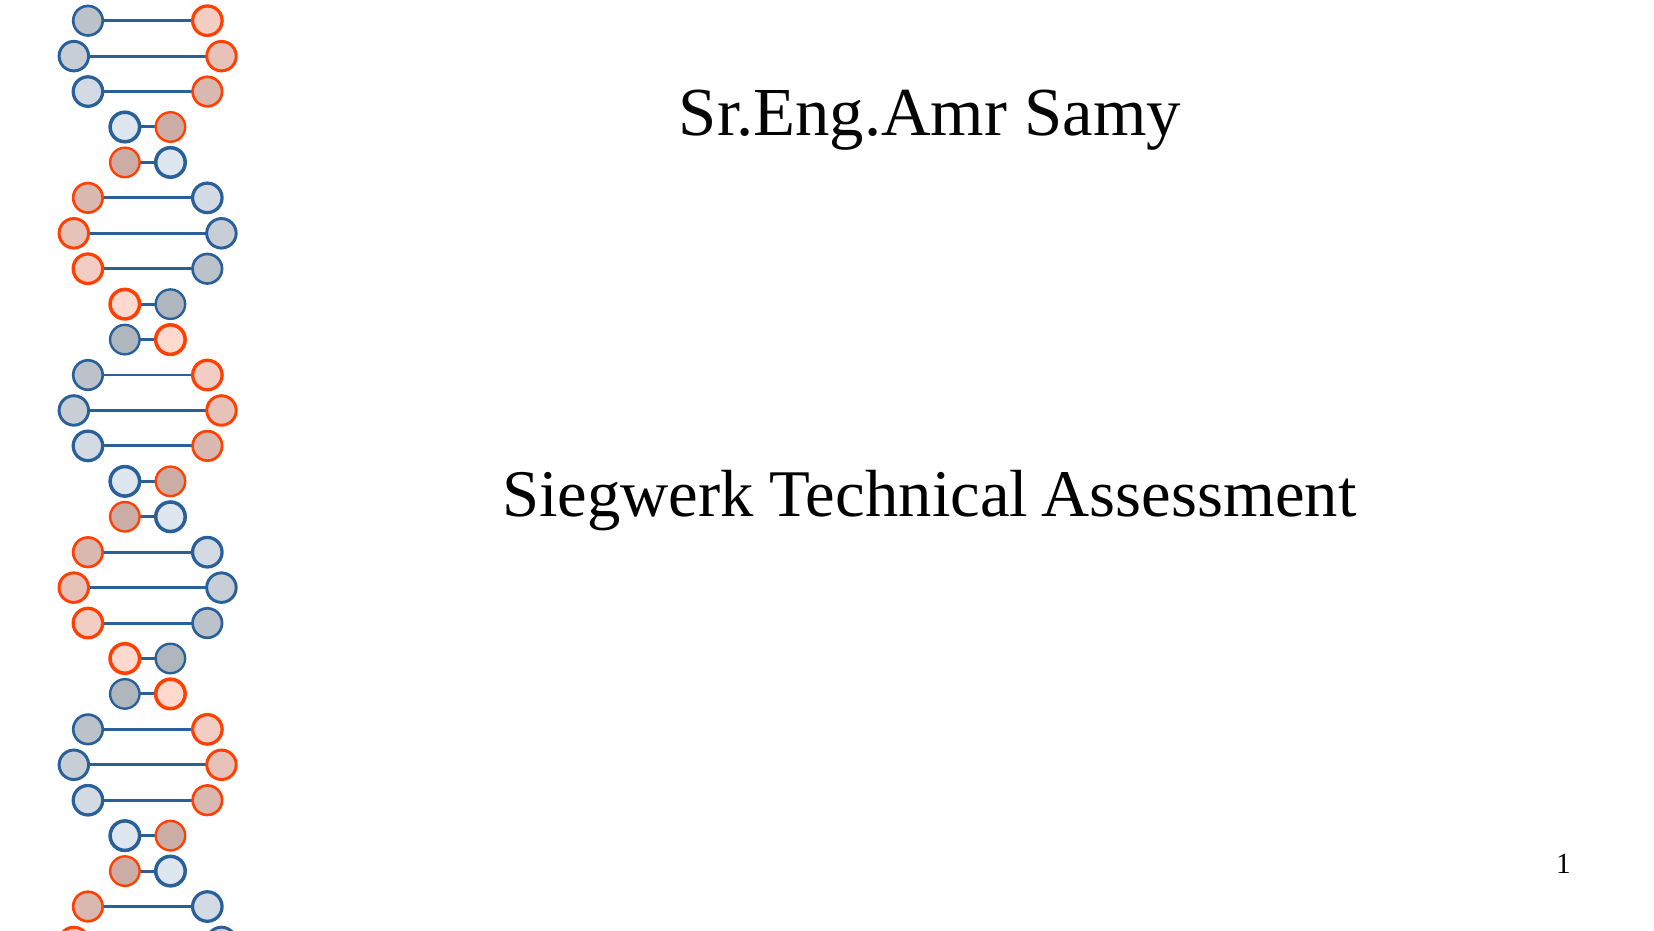

# Sr.Eng.Amr Samy
Siegwerk Technical Assessment
1